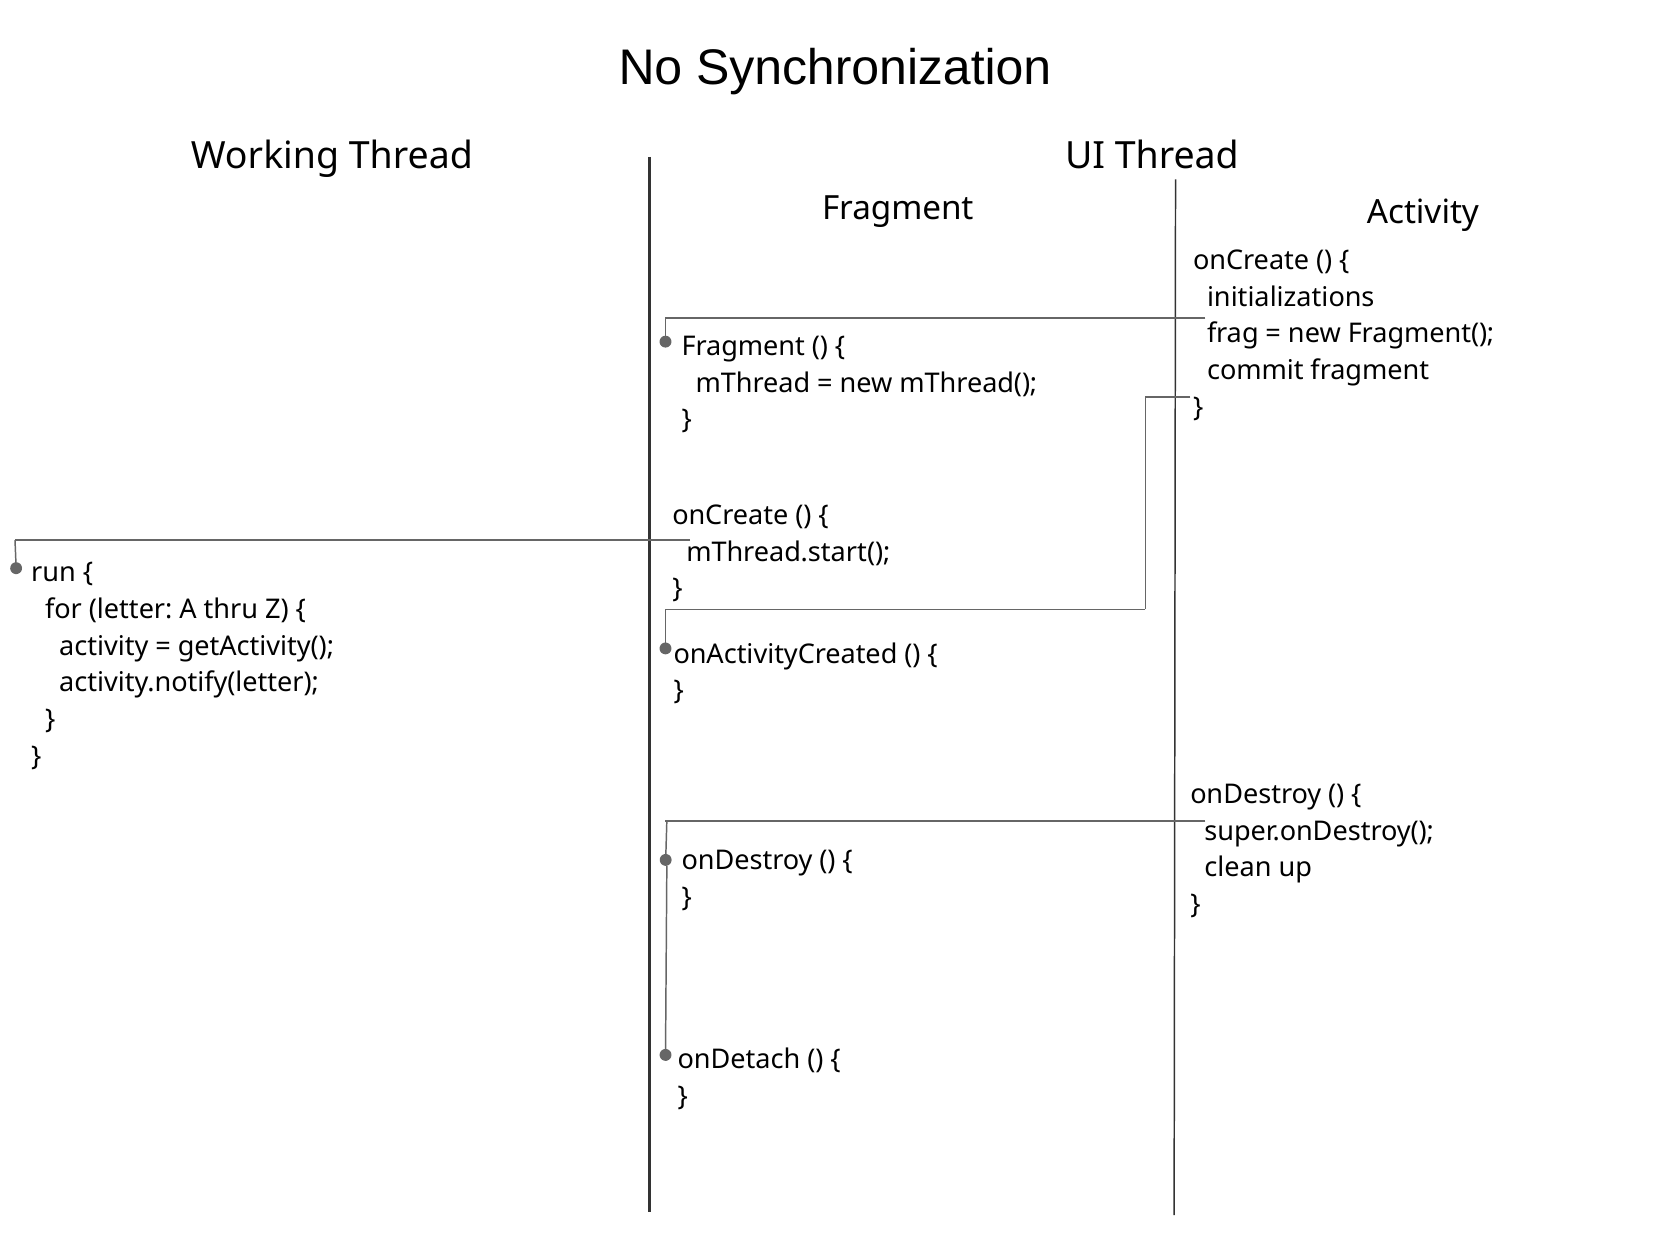

# No Synchronization
Working Thread
UI Thread
Fragment
Activity
onCreate () {
 initializations
 frag = new Fragment();
 commit fragment
}
Fragment () {
 mThread = new mThread();
}
onCreate () {
 mThread.start();
}
run {
 for (letter: A thru Z) {
 activity = getActivity();
 activity.notify(letter);
 }
}
onActivityCreated () {
}
onDestroy () {
 super.onDestroy();
 clean up
}
onDestroy () {
}
onDetach () {
}